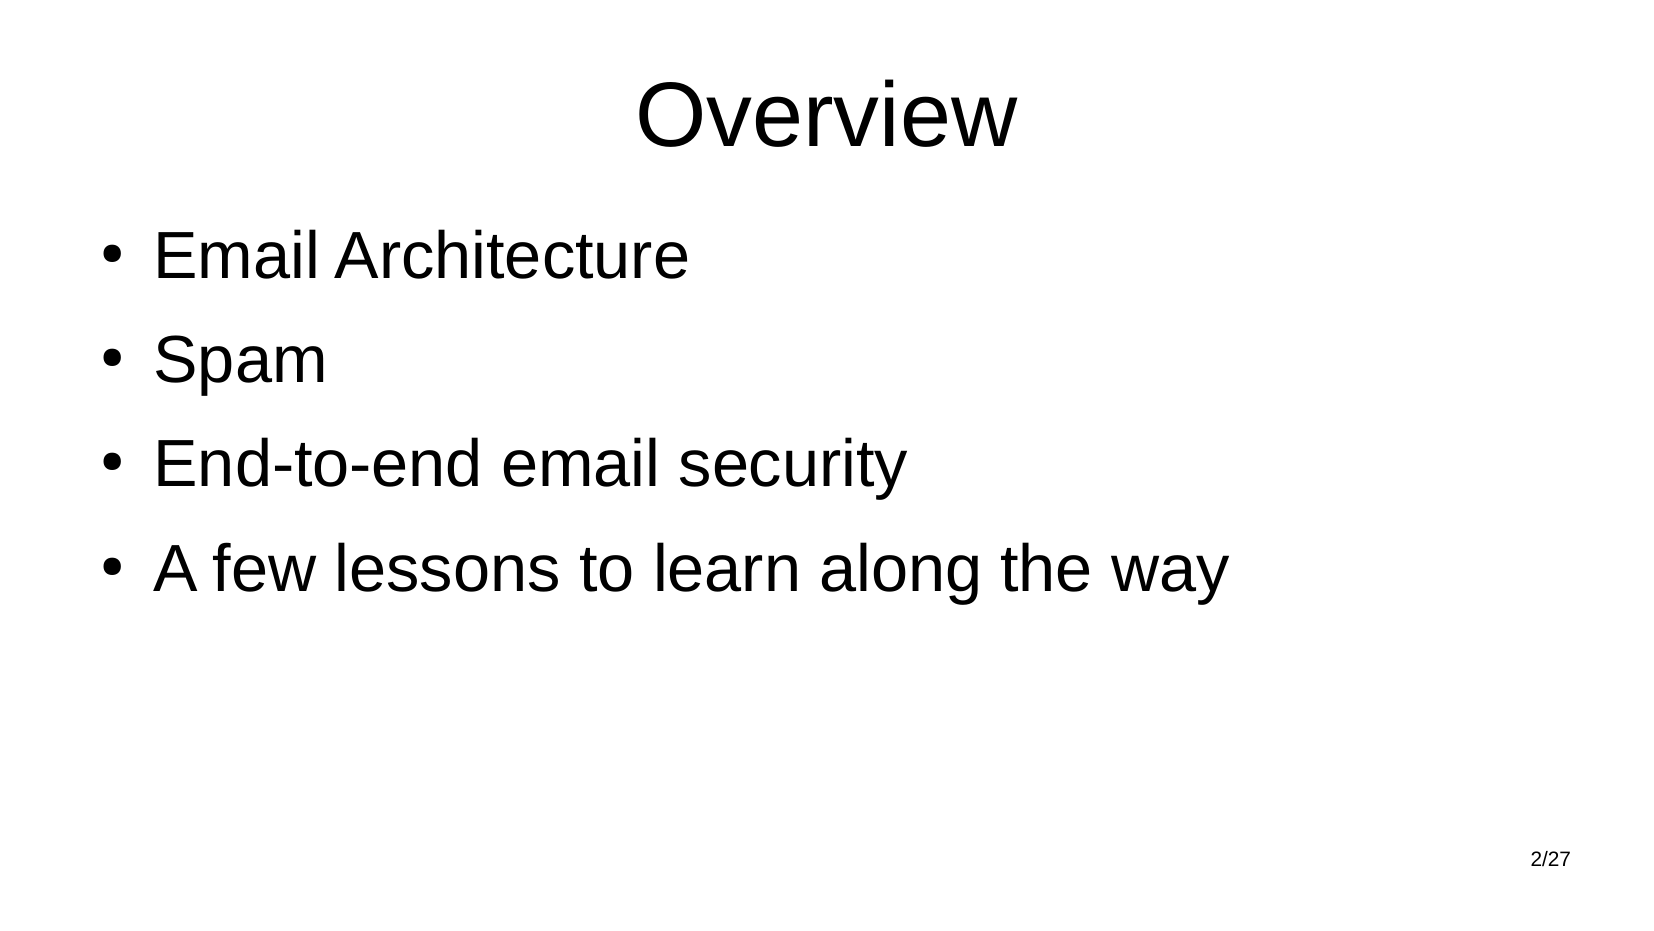

# Overview
Email Architecture
Spam
End-to-end email security
A few lessons to learn along the way
2